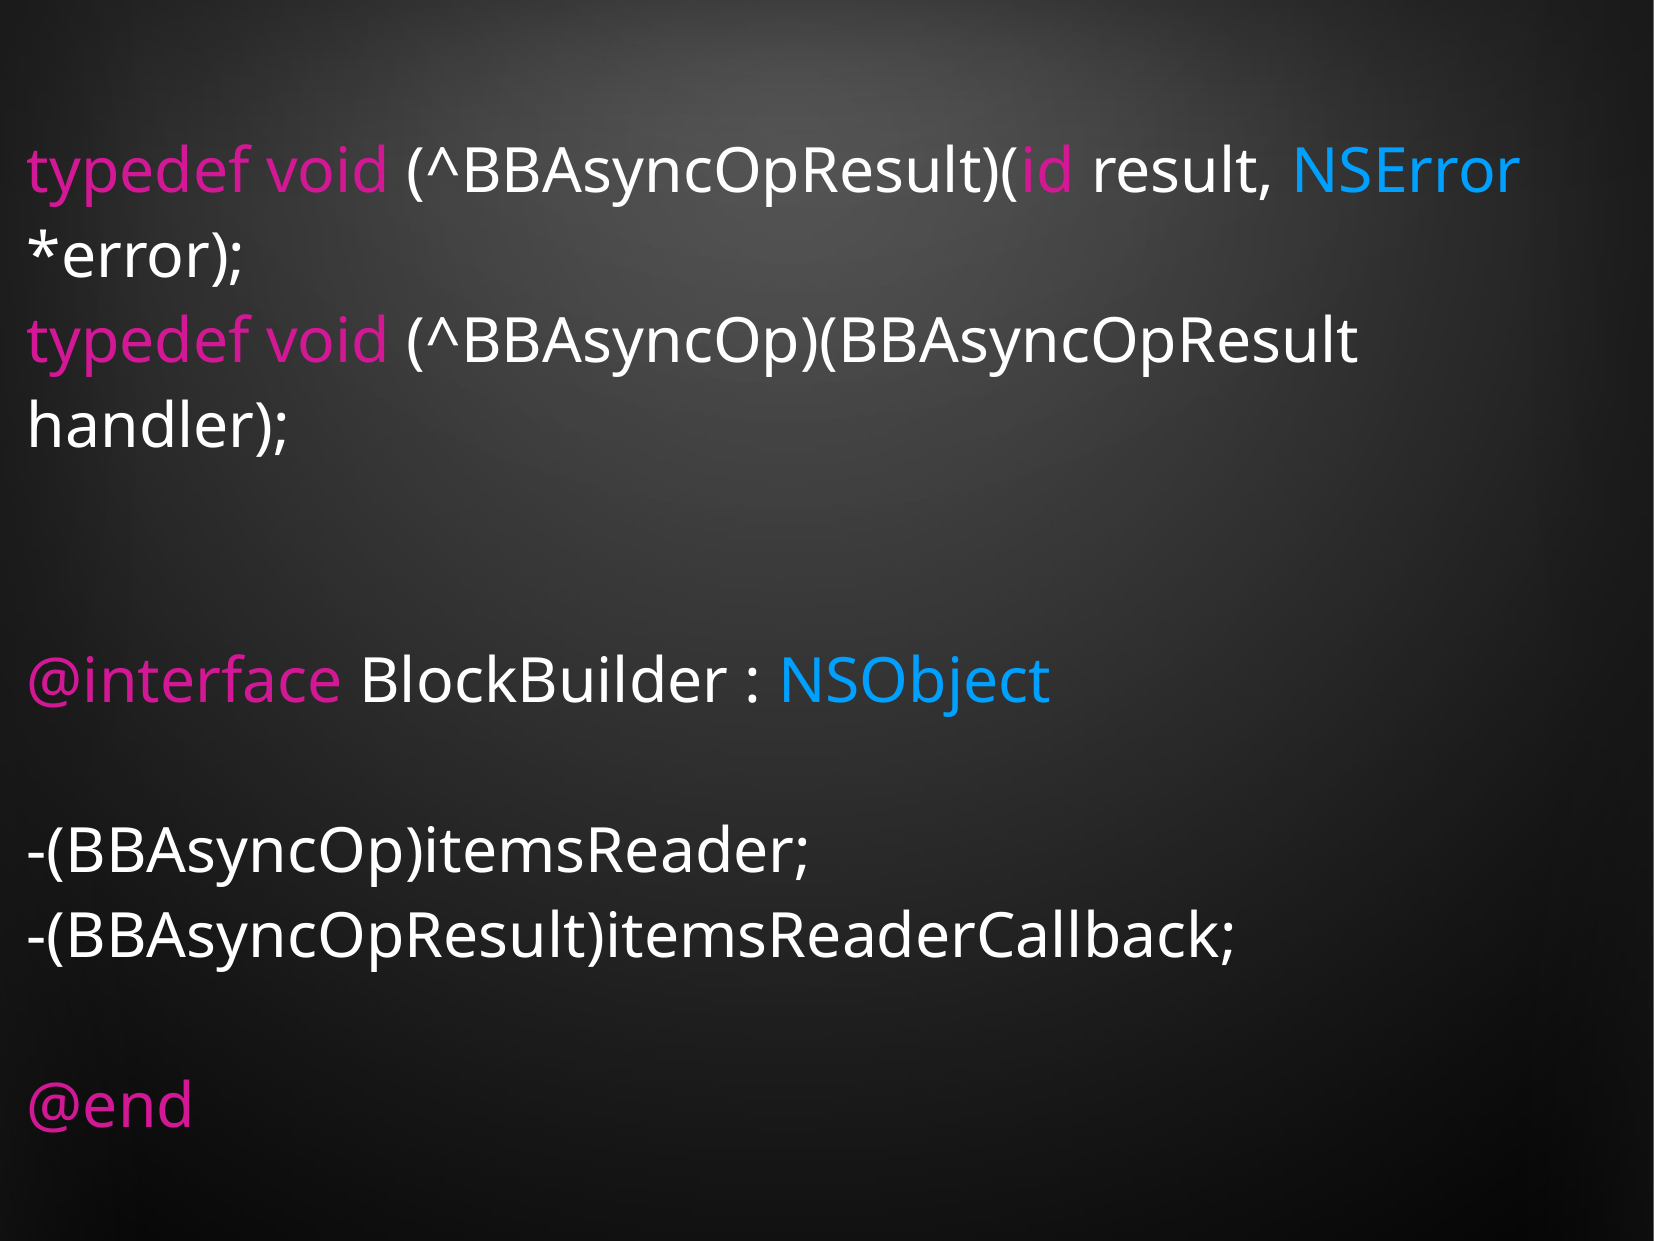

typedef void (^BBAsyncOpResult)(id result, NSError *error);
typedef void (^BBAsyncOp)(BBAsyncOpResult handler);
@interface BlockBuilder : NSObject
-(BBAsyncOp)itemsReader;
-(BBAsyncOpResult)itemsReaderCallback;
@end